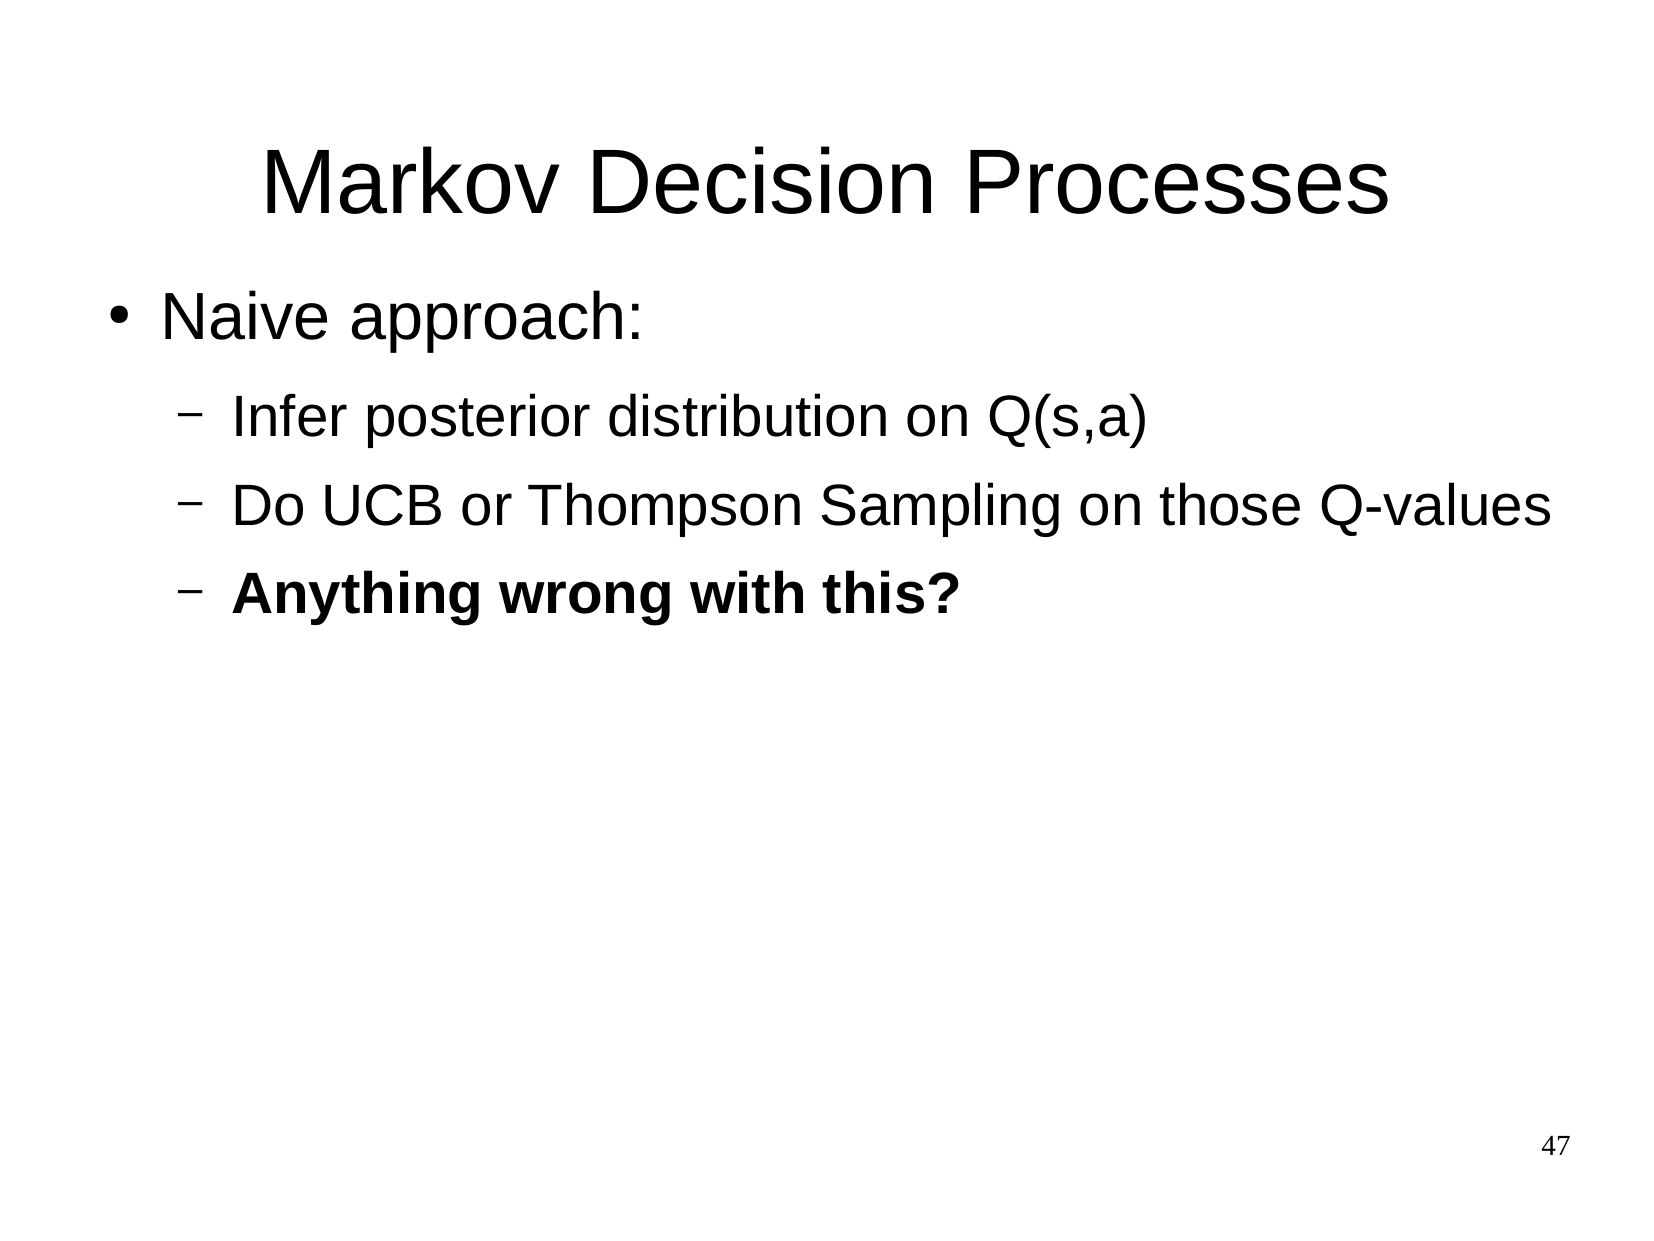

# Markov Decision Processes
Naive approach:
Infer posterior distribution on Q(s,a)
Do UCB or Thompson Sampling on those Q-values
Anything wrong with this?
47